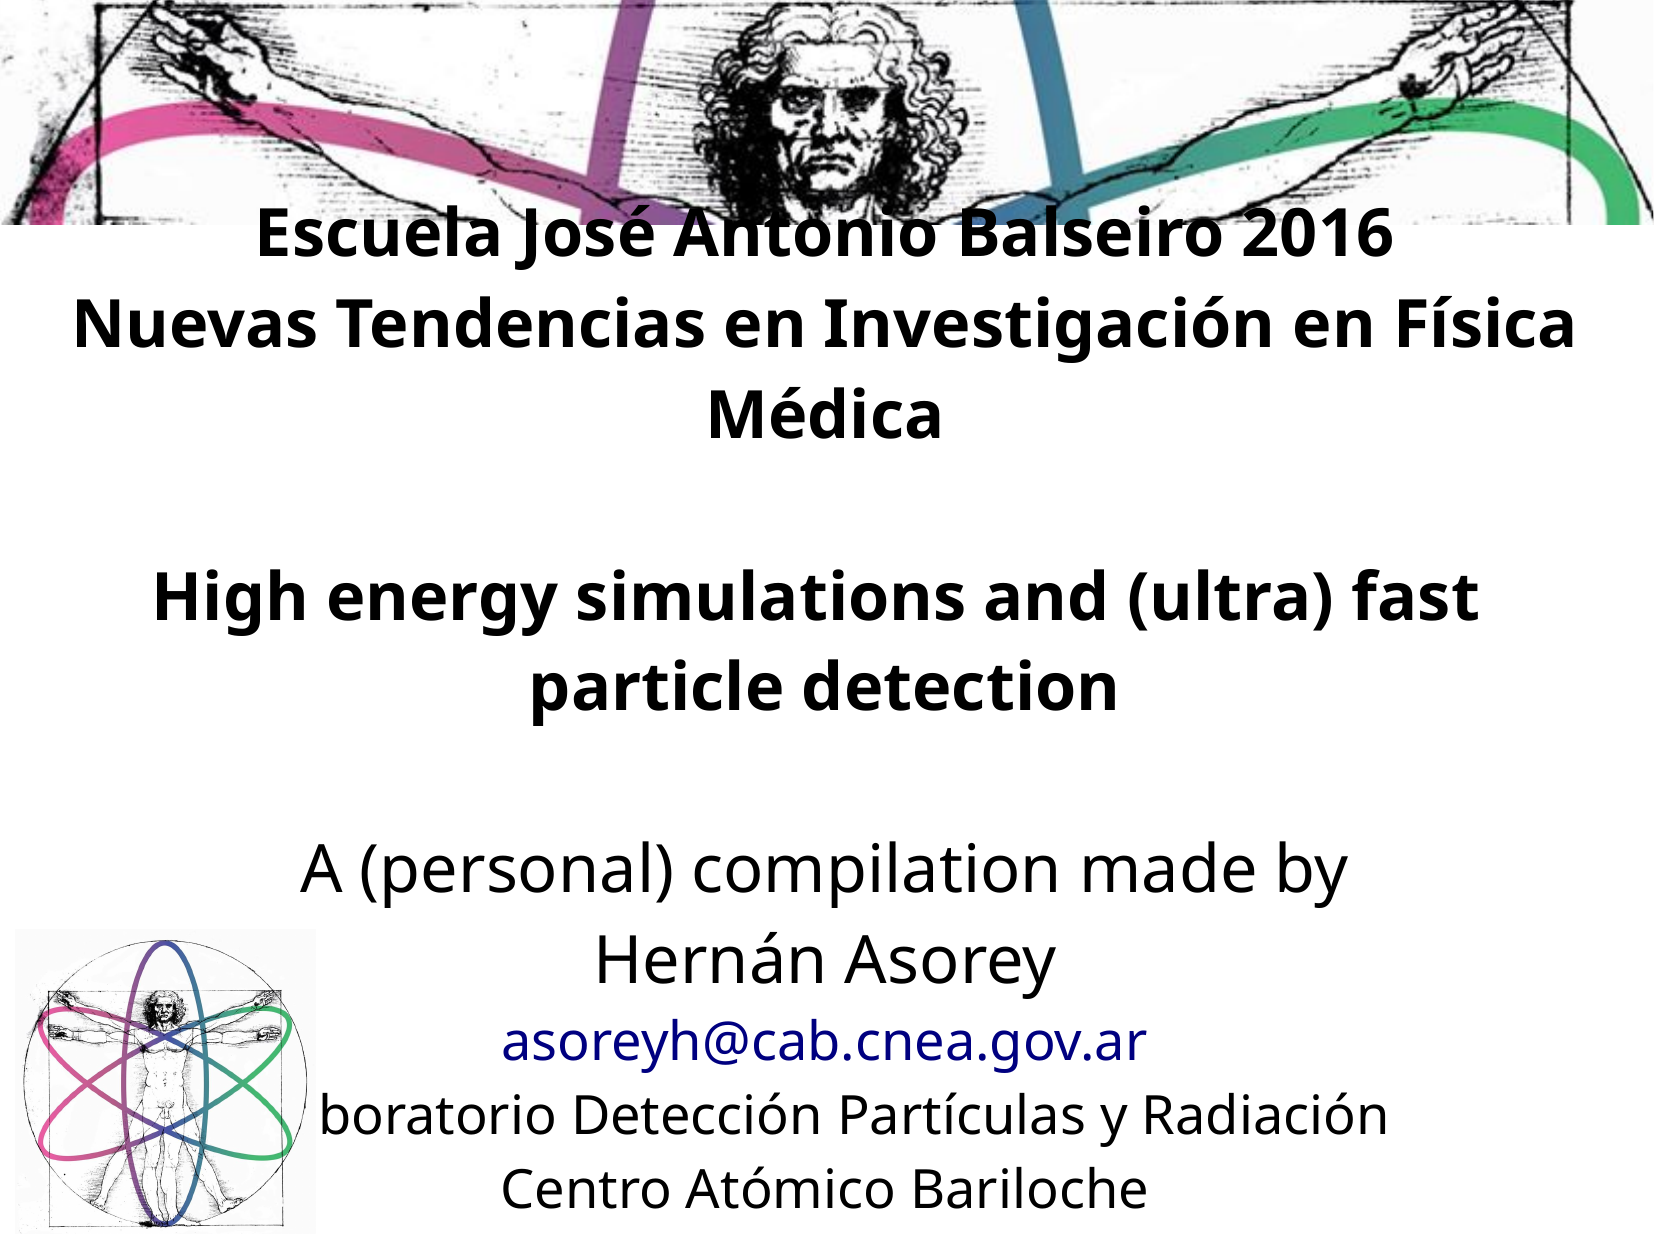

Escuela José Antonio Balseiro 2016
Nuevas Tendencias en Investigación en Física Médica
High energy simulations and (ultra) fast
particle detection
A (personal) compilation made by
Hernán Asorey
asoreyh@cab.cnea.gov.ar
Laboratorio Detección Partículas y Radiación
Centro Atómico Bariloche